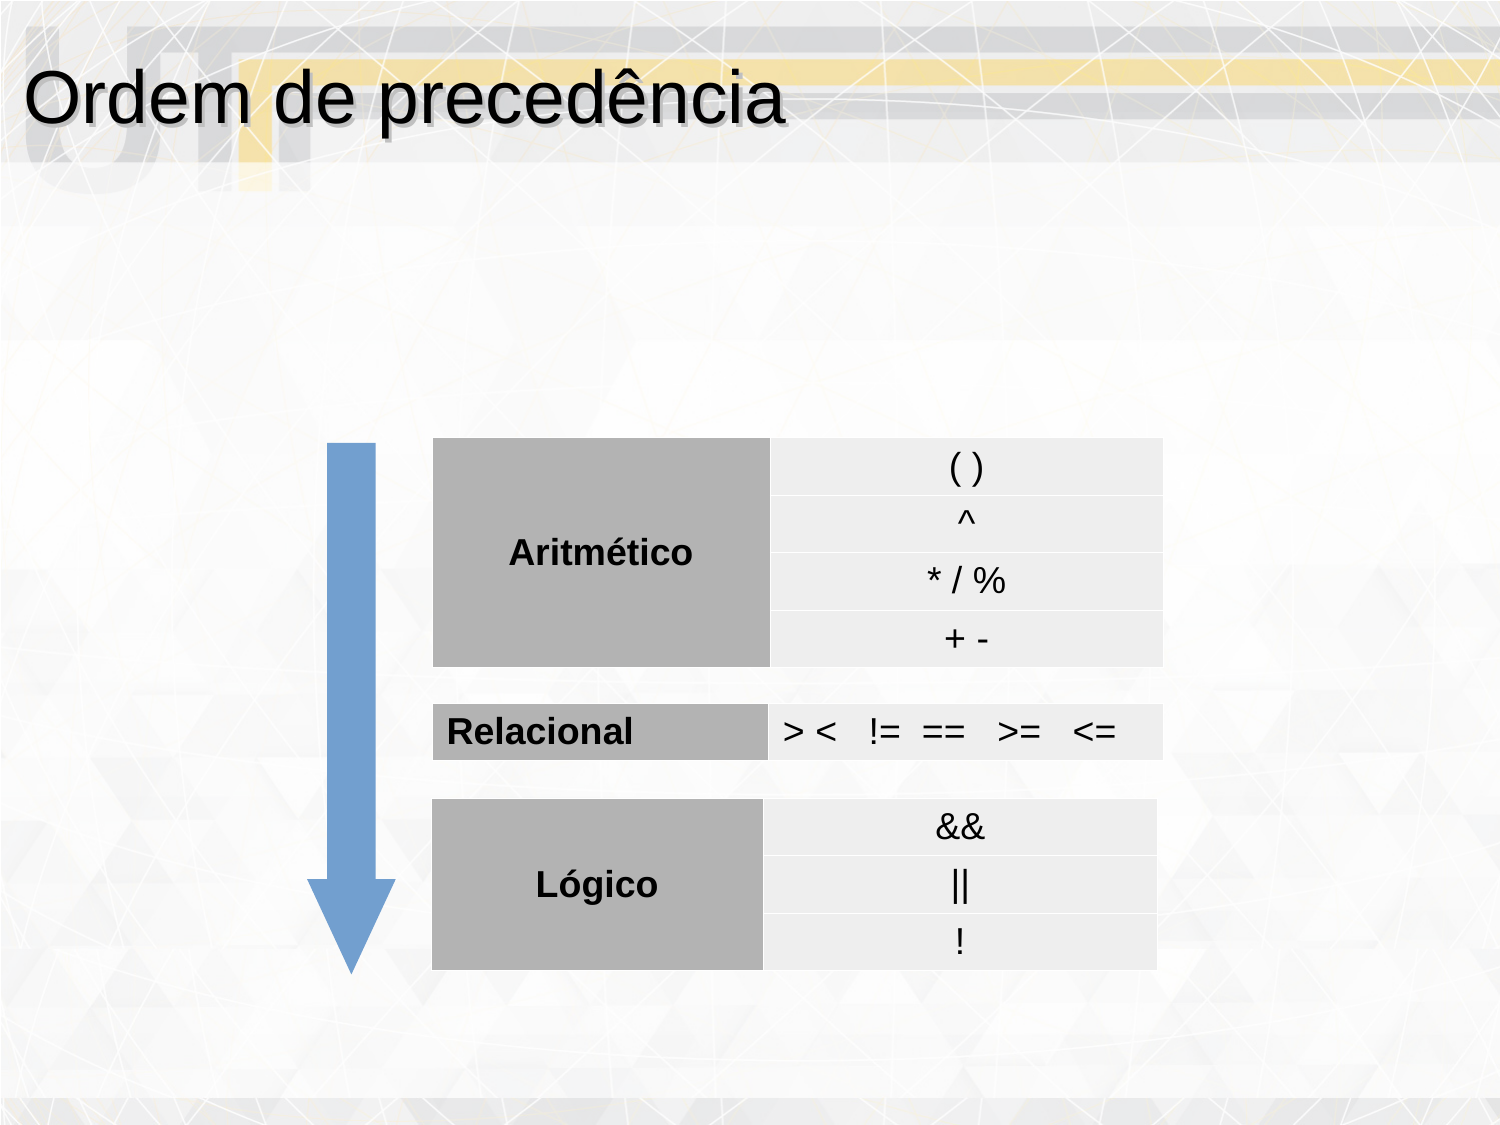

# Ordem de precedência
| Aritmético | ( ) |
| --- | --- |
| | ^ |
| | \* / % |
| | + - |
| Relacional | > < != == >= <= |
| --- | --- |
| Lógico | && |
| --- | --- |
| | || |
| | ! |